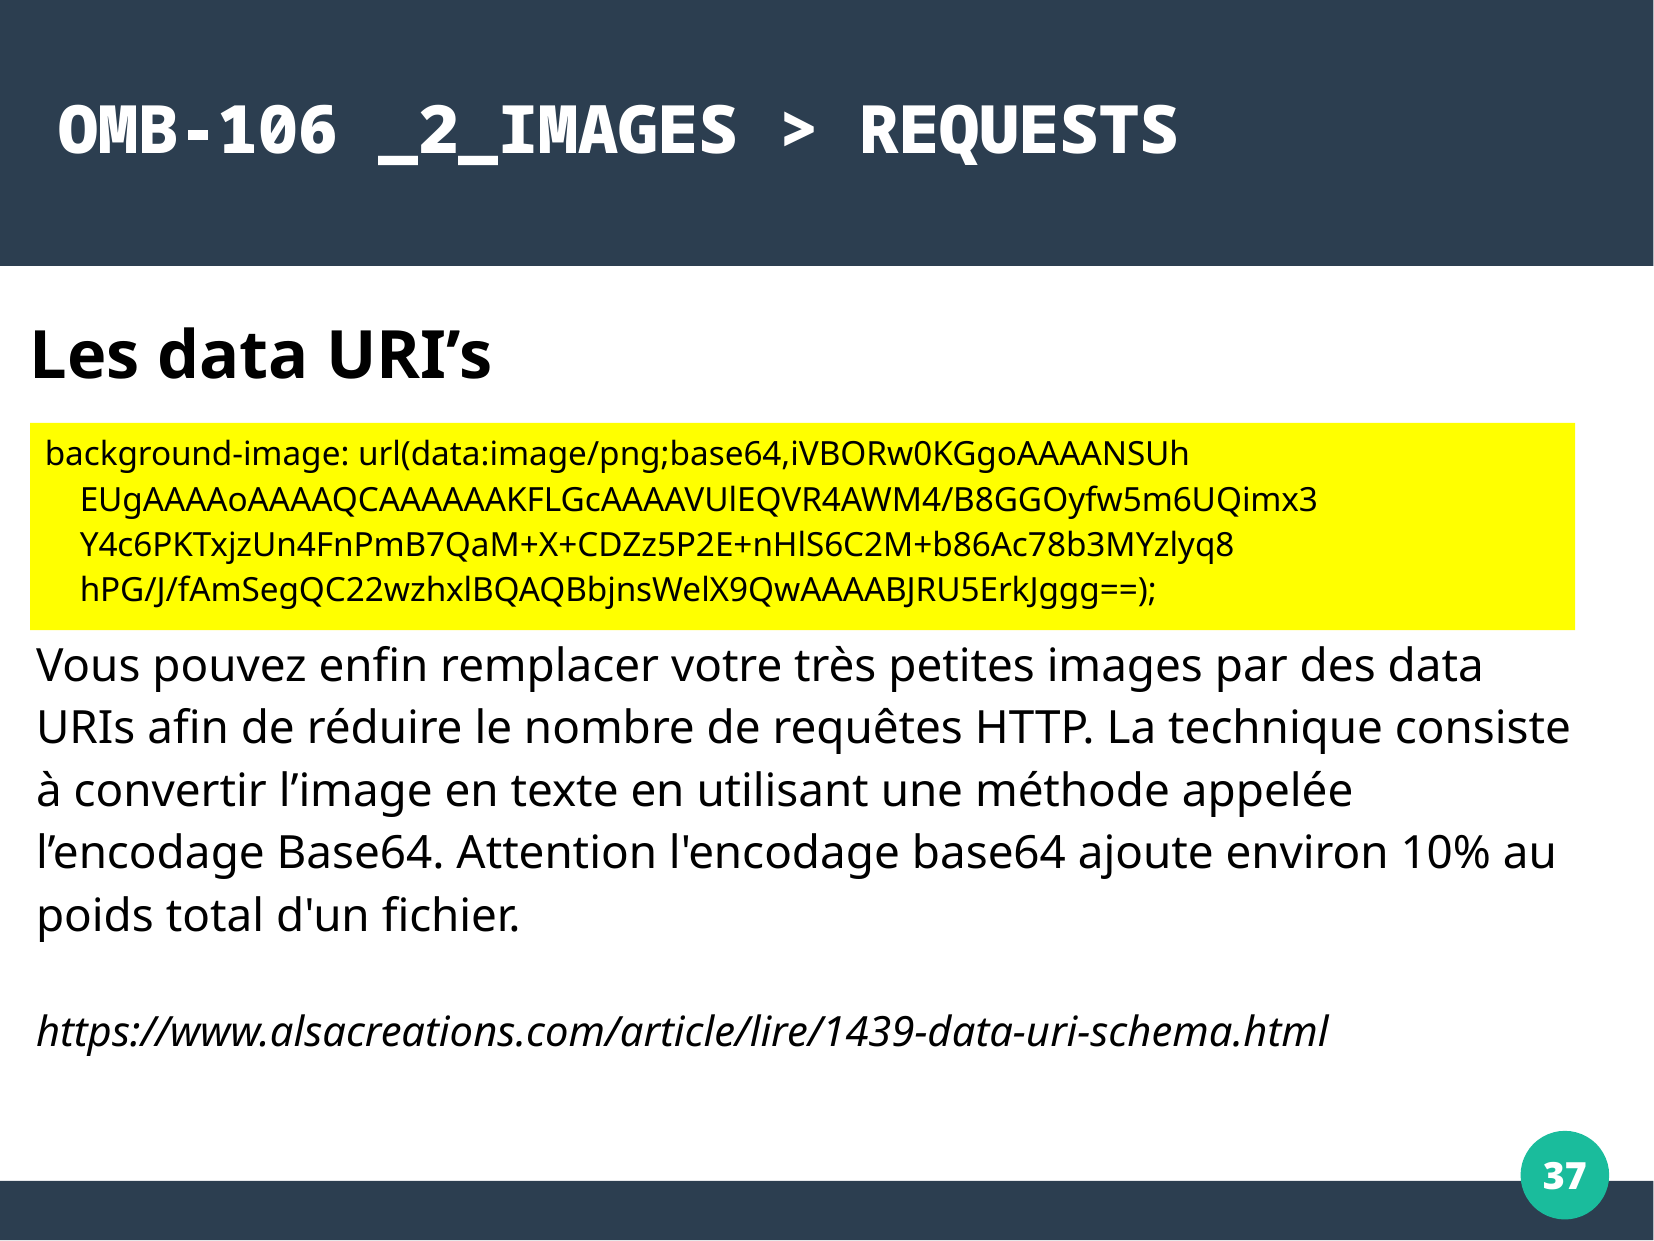

# OMB-106 _2_IMAGES > REQUESTS
Les data URI’s
background-image: url(data:image/png;base64,iVBORw0KGgoAAAANSUh
 EUgAAAAoAAAAQCAAAAAAKFLGcAAAAVUlEQVR4AWM4/B8GGOyfw5m6UQimx3
 Y4c6PKTxjzUn4FnPmB7QaM+X+CDZz5P2E+nHlS6C2M+b86Ac78b3MYzlyq8
 hPG/J/fAmSegQC22wzhxlBQAQBbjnsWelX9QwAAAABJRU5ErkJggg==);
Vous pouvez enfin remplacer votre très petites images par des data URIs afin de réduire le nombre de requêtes HTTP. La technique consiste à convertir l’image en texte en utilisant une méthode appelée l’encodage Base64. Attention l'encodage base64 ajoute environ 10% au poids total d'un fichier.
https://www.alsacreations.com/article/lire/1439-data-uri-schema.html
37